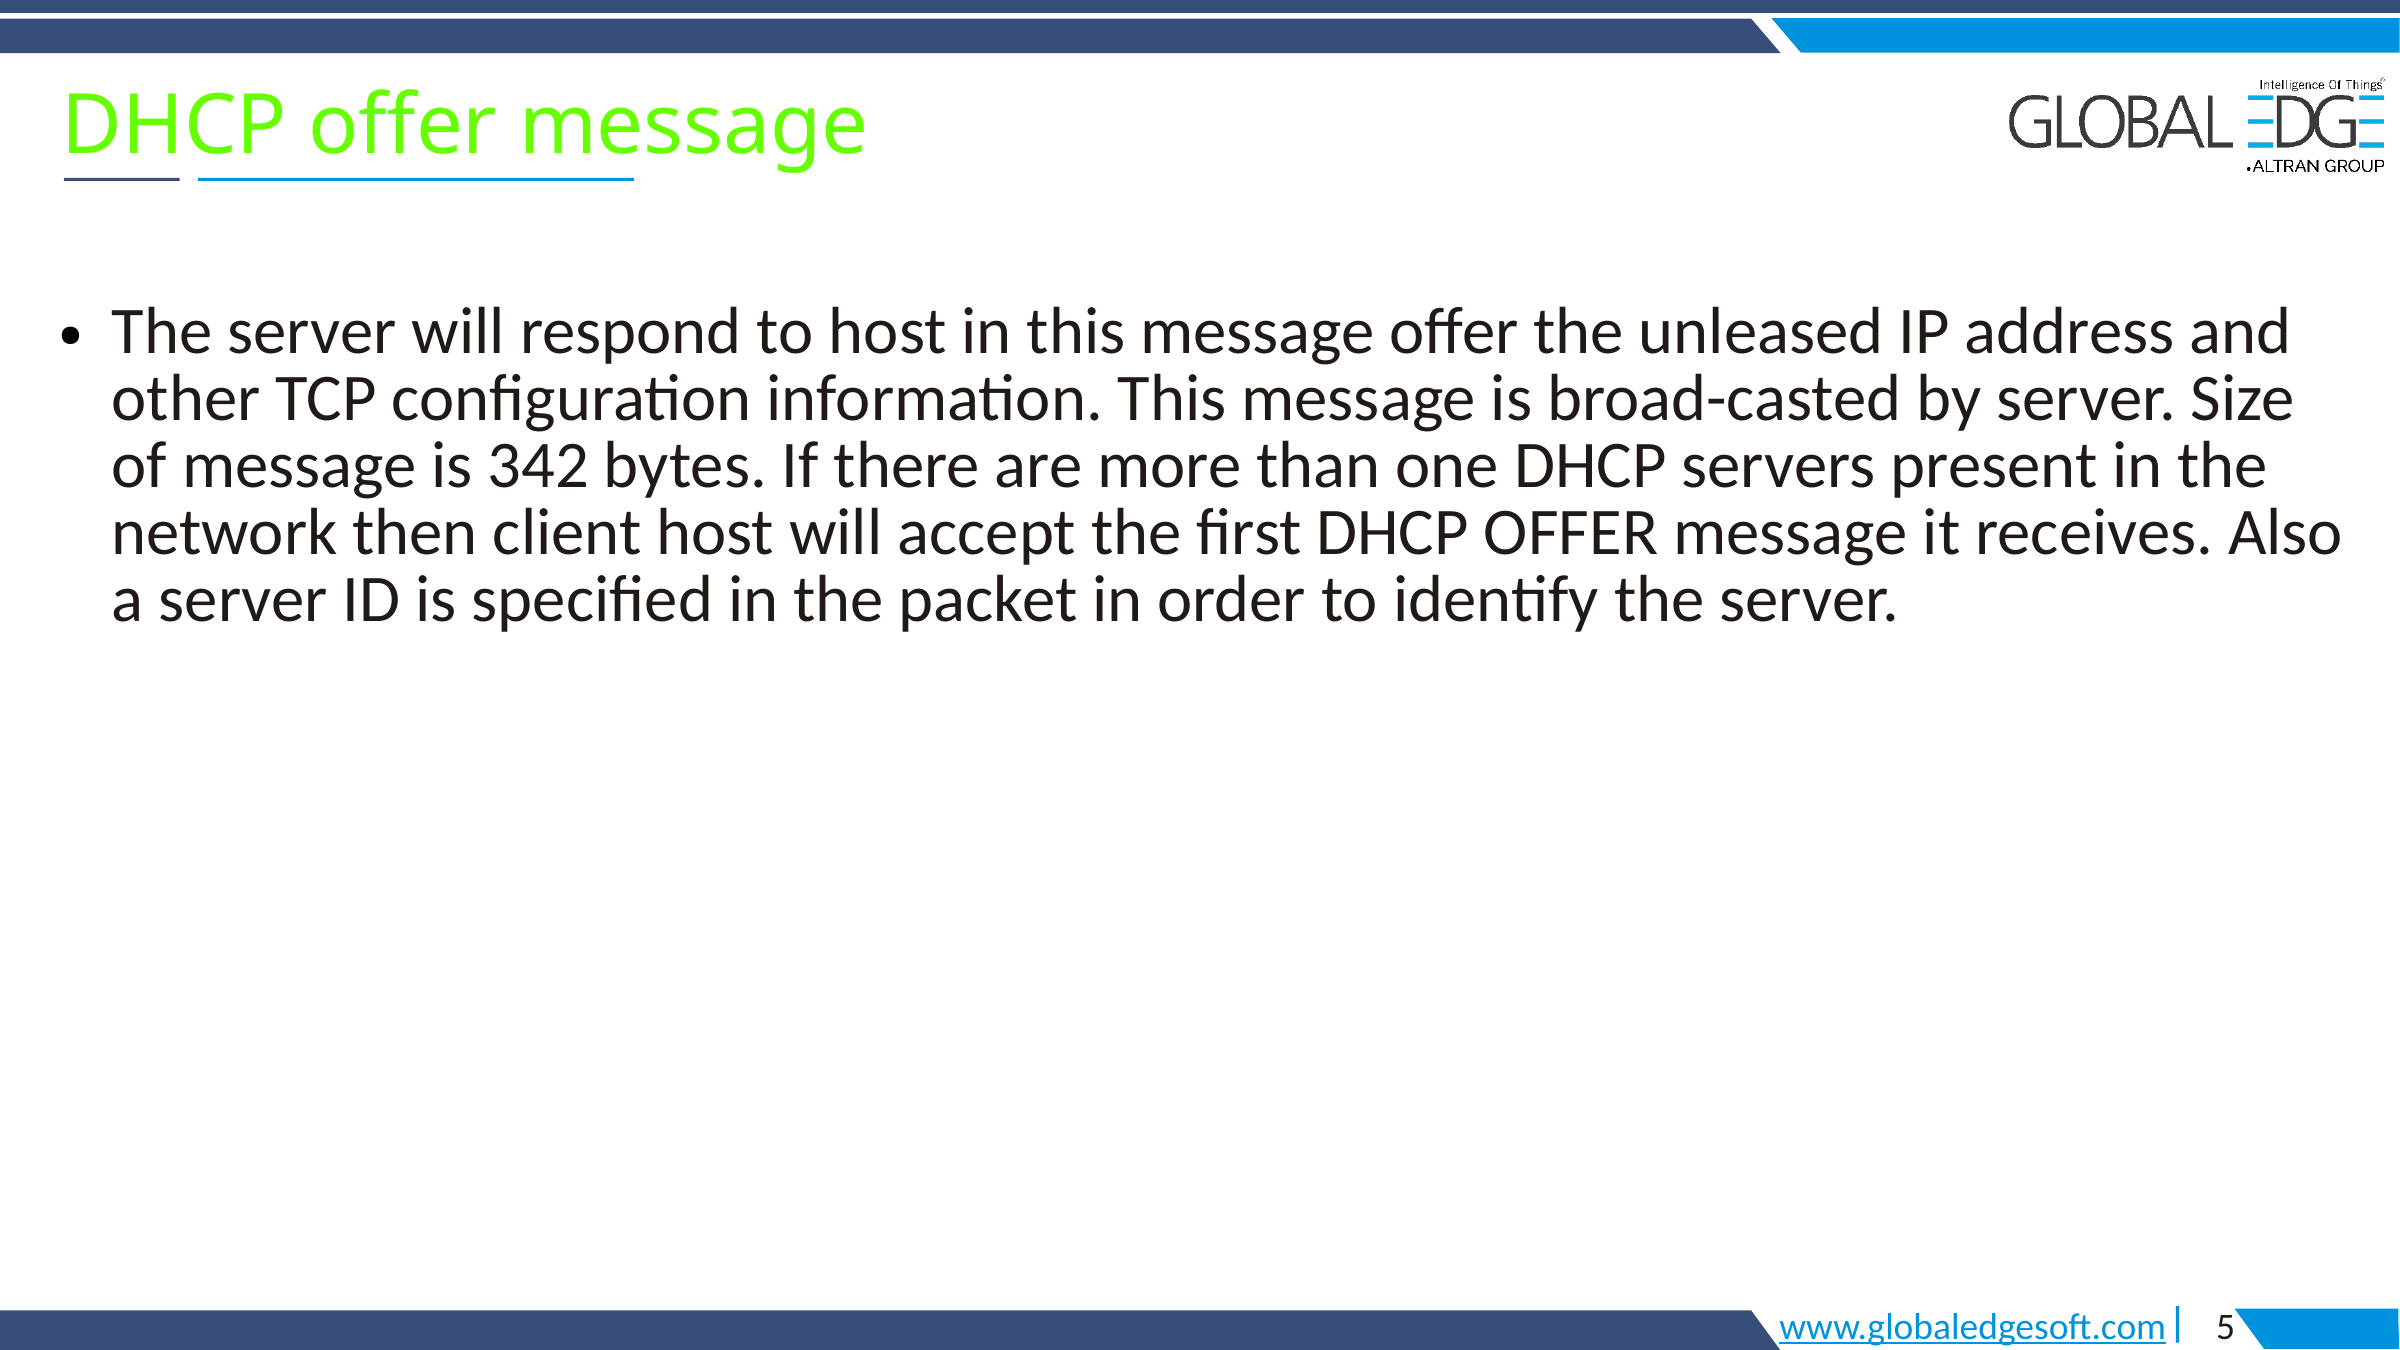

# DHCP offer message
The server will respond to host in this message offer the unleased IP address and other TCP configuration information. This message is broad-casted by server. Size of message is 342 bytes. If there are more than one DHCP servers present in the network then client host will accept the first DHCP OFFER message it receives. Also a server ID is specified in the packet in order to identify the server.